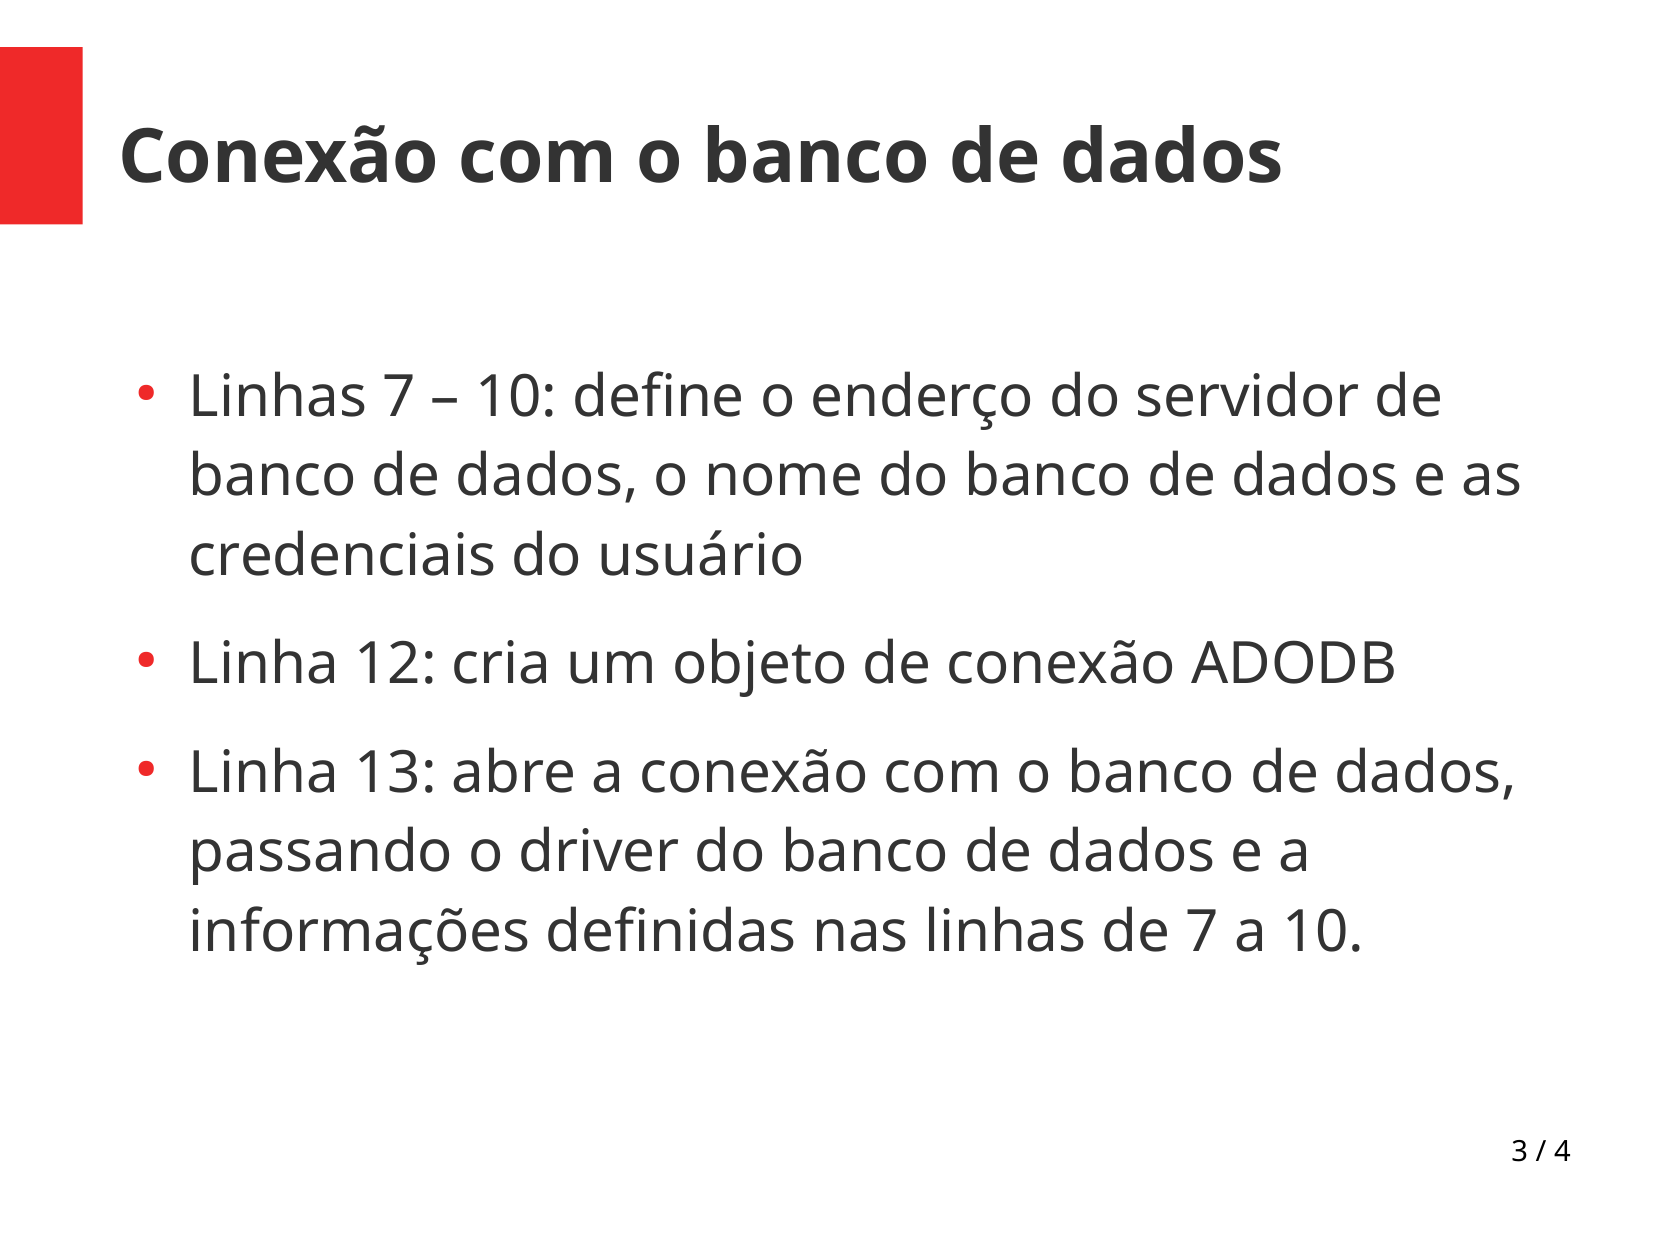

# Conexão com o banco de dados
Linhas 7 – 10: define o enderço do servidor de banco de dados, o nome do banco de dados e as credenciais do usuário
Linha 12: cria um objeto de conexão ADODB
Linha 13: abre a conexão com o banco de dados, passando o driver do banco de dados e a informações definidas nas linhas de 7 a 10.
3